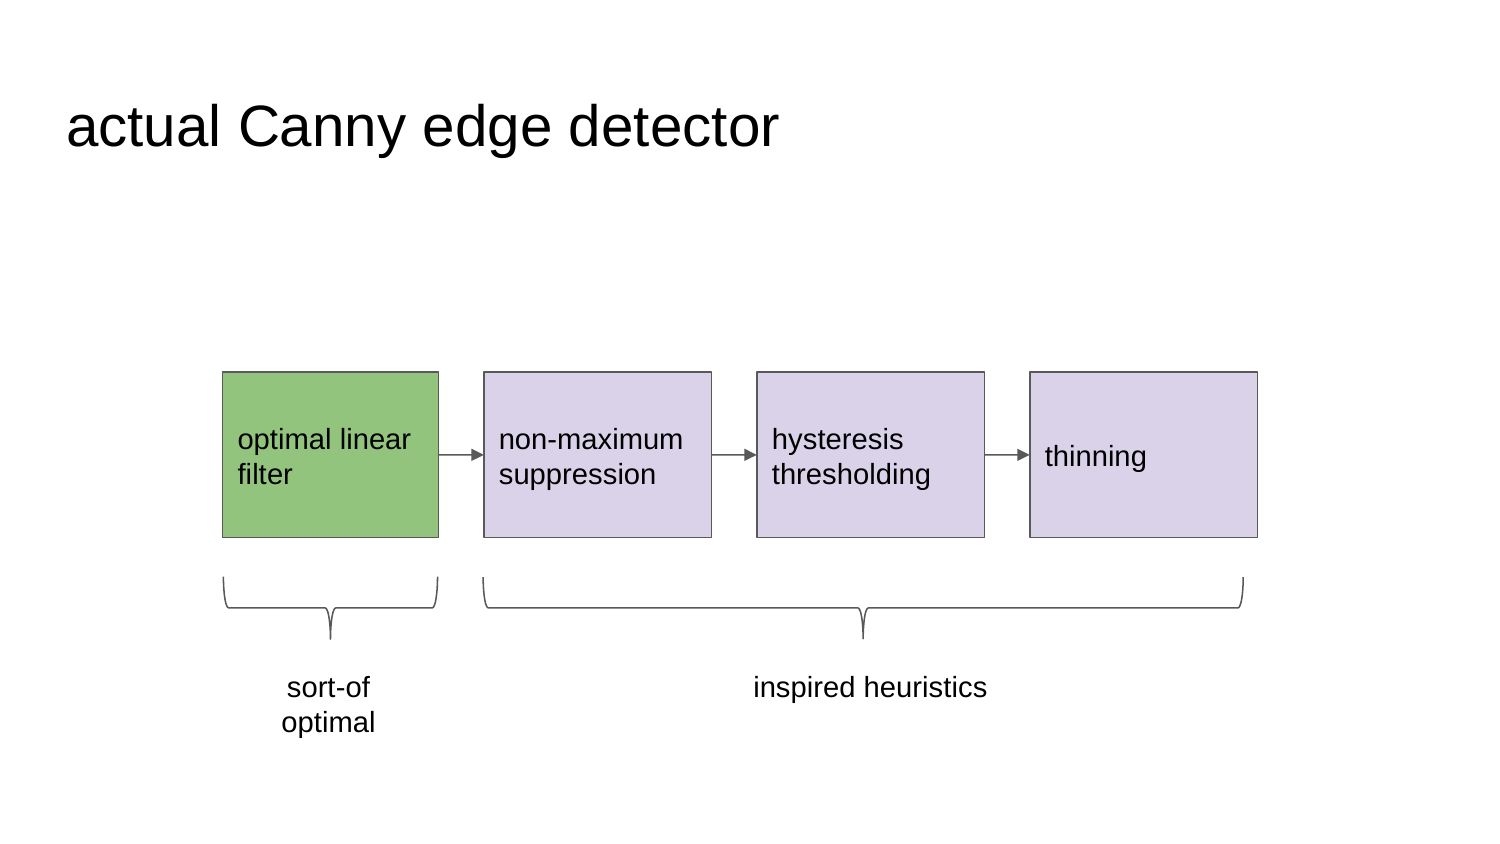

# actual Canny edge detector
optimal linear filter
non-maximum suppression
hysteresis thresholding
thinning
sort-of optimal
inspired heuristics